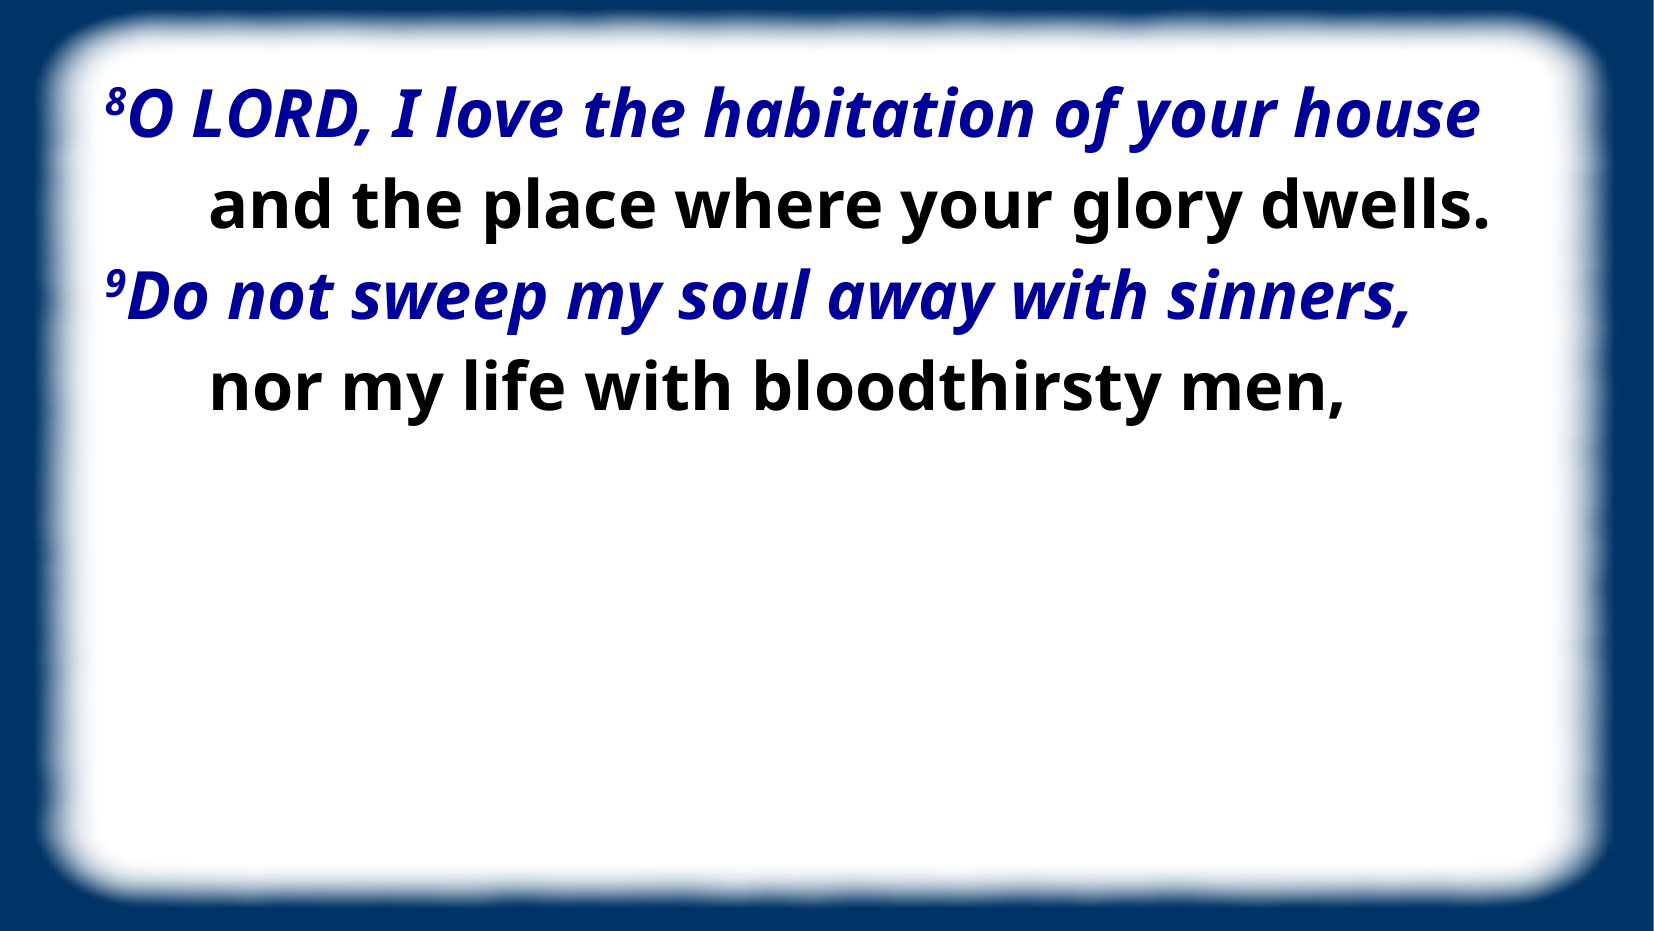

8O LORD, I love the habitation of your house
 and the place where your glory dwells.
9Do not sweep my soul away with sinners,
 nor my life with bloodthirsty men,